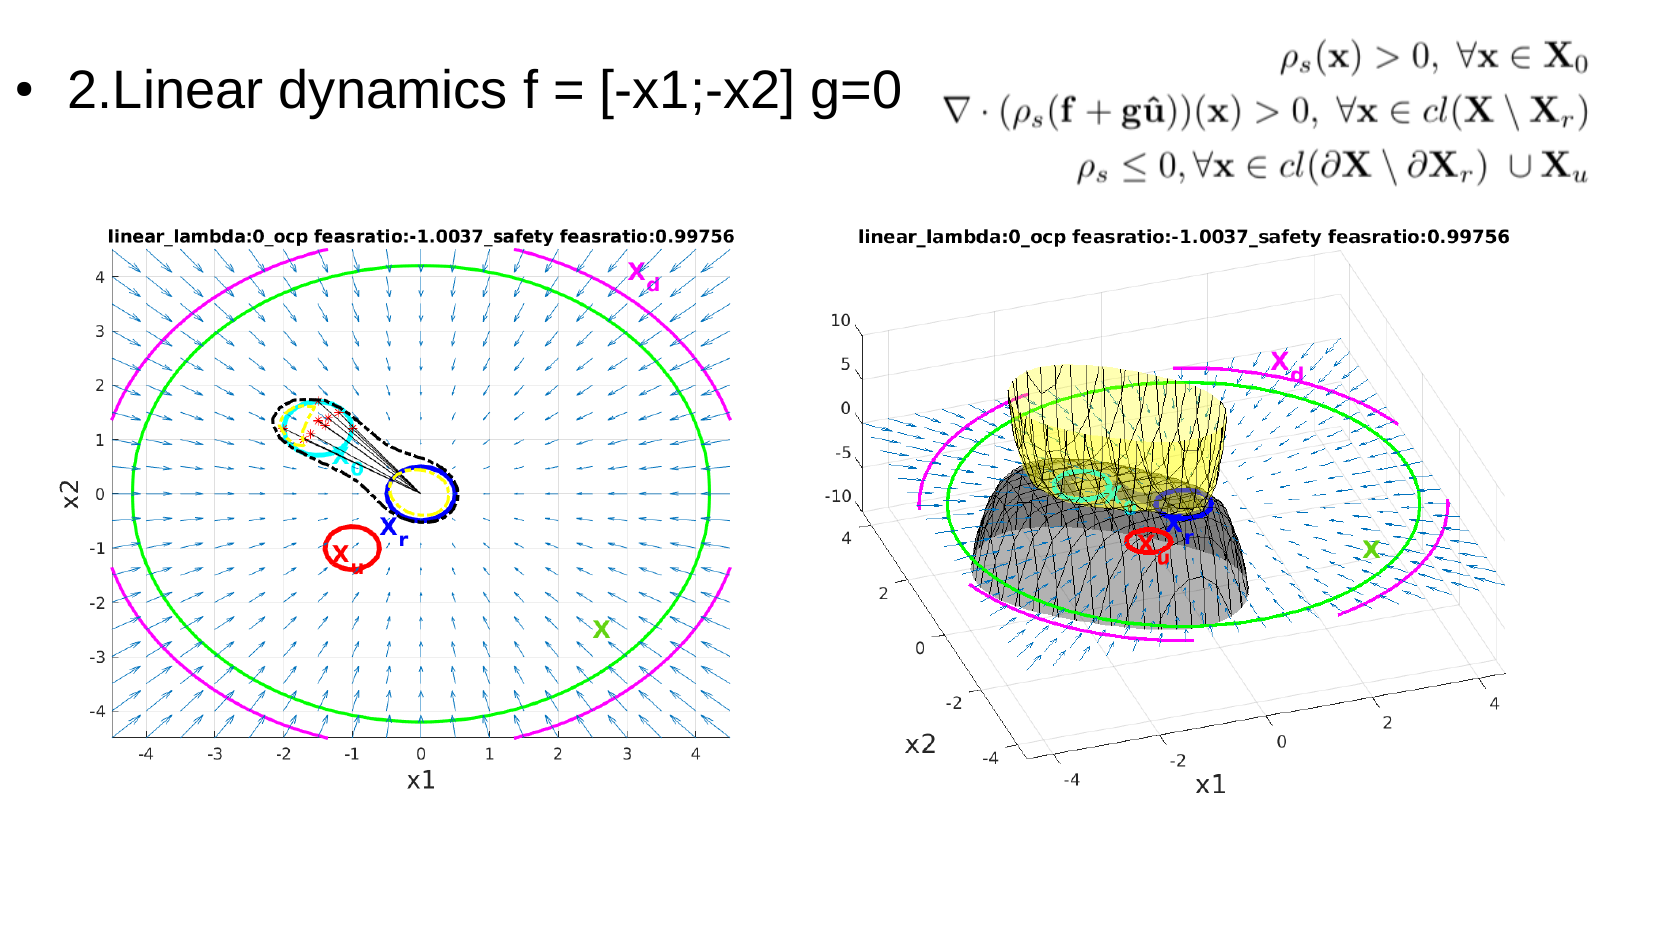

# 2.Linear dynamics f = [-x1;-x2] g=0